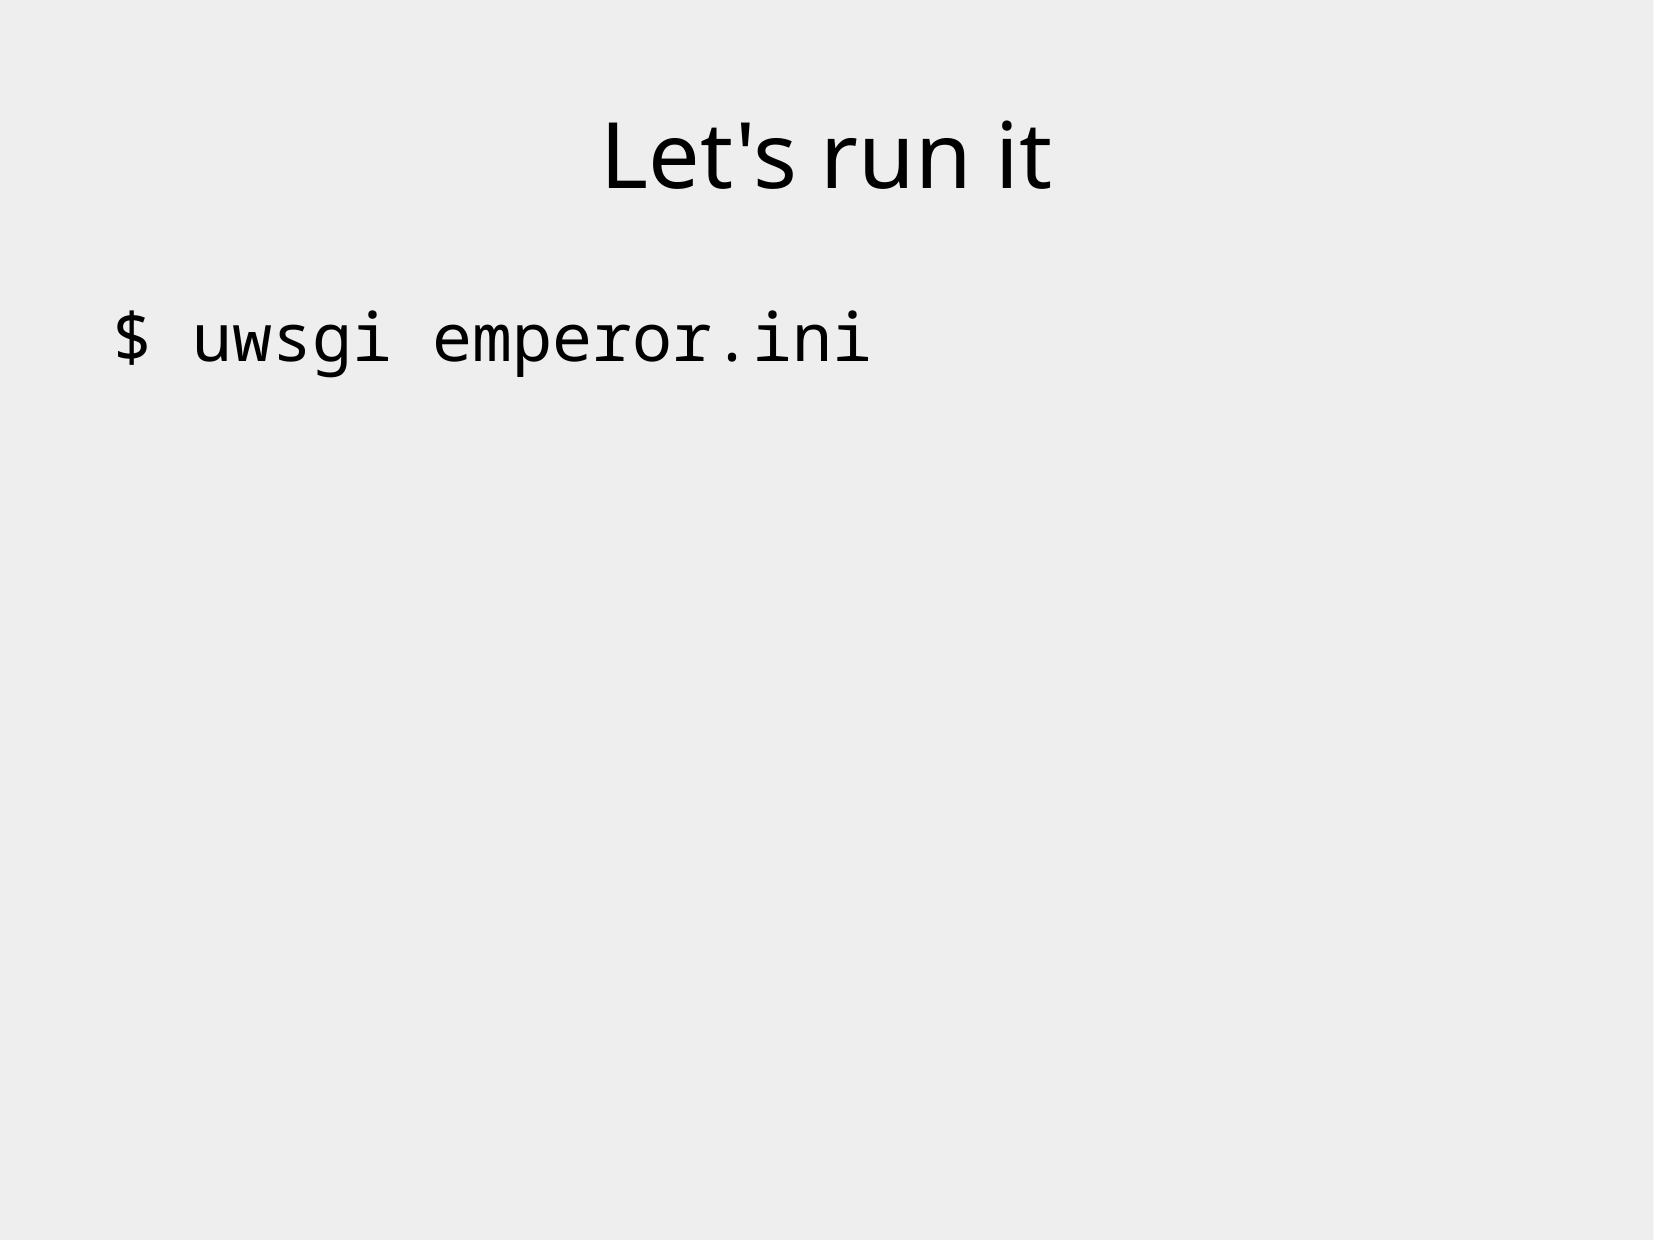

# Let's run it
$ uwsgi emperor.ini